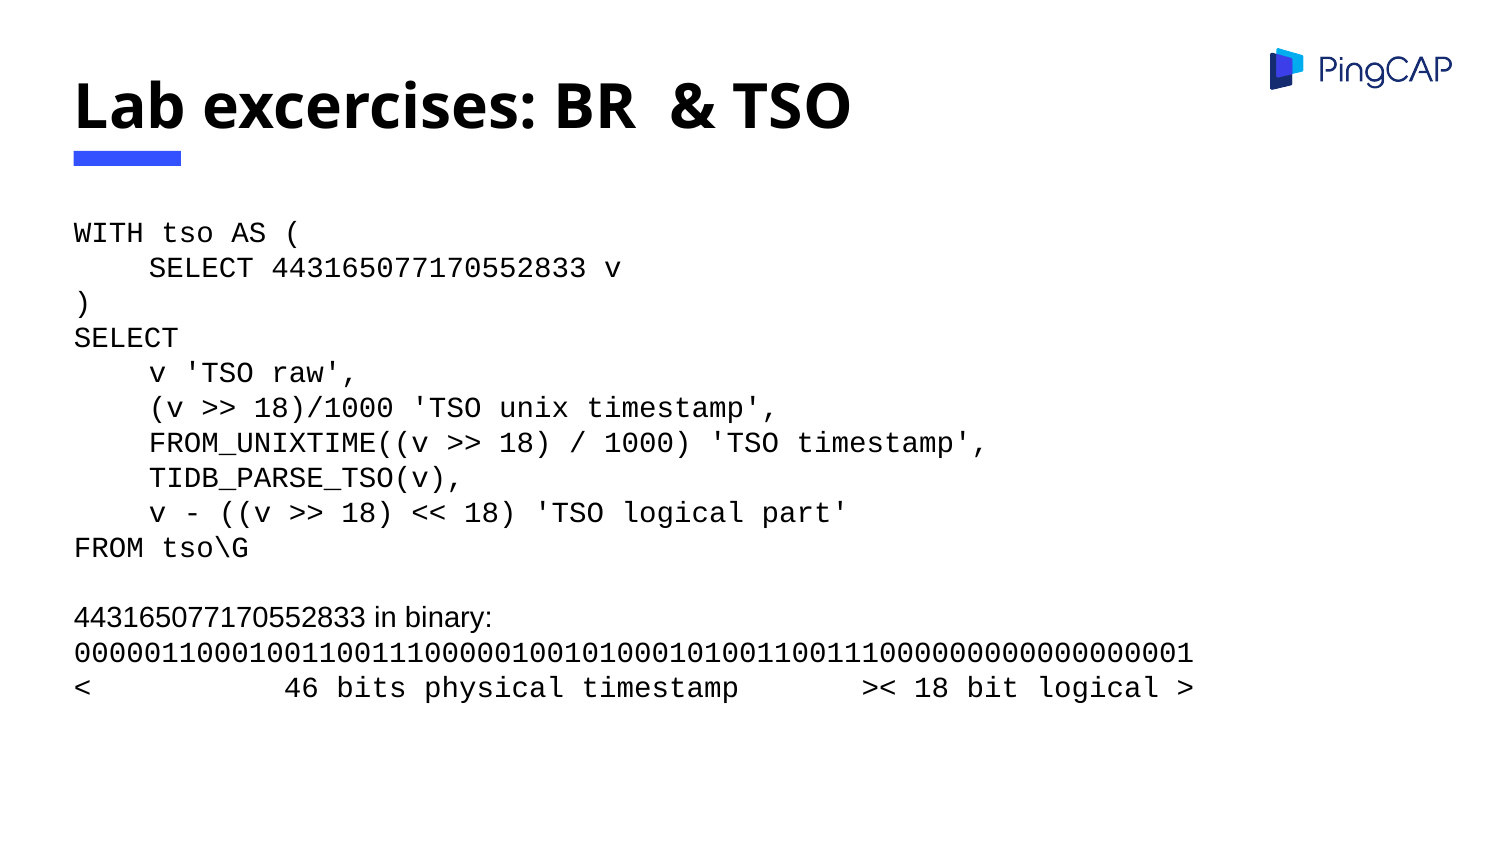

Lab excercises: BR & TSO
WITH tso AS (
SELECT 443165077170552833 v
)
SELECT
v 'TSO raw',
(v >> 18)/1000 'TSO unix timestamp',
FROM_UNIXTIME((v >> 18) / 1000) 'TSO timestamp',
TIDB_PARSE_TSO(v),
v - ((v >> 18) << 18) 'TSO logical part'
FROM tso\G
443165077170552833 in binary:
0000011000100110011100000100101000101001100111000000000000000001
< 46 bits physical timestamp >< 18 bit logical >